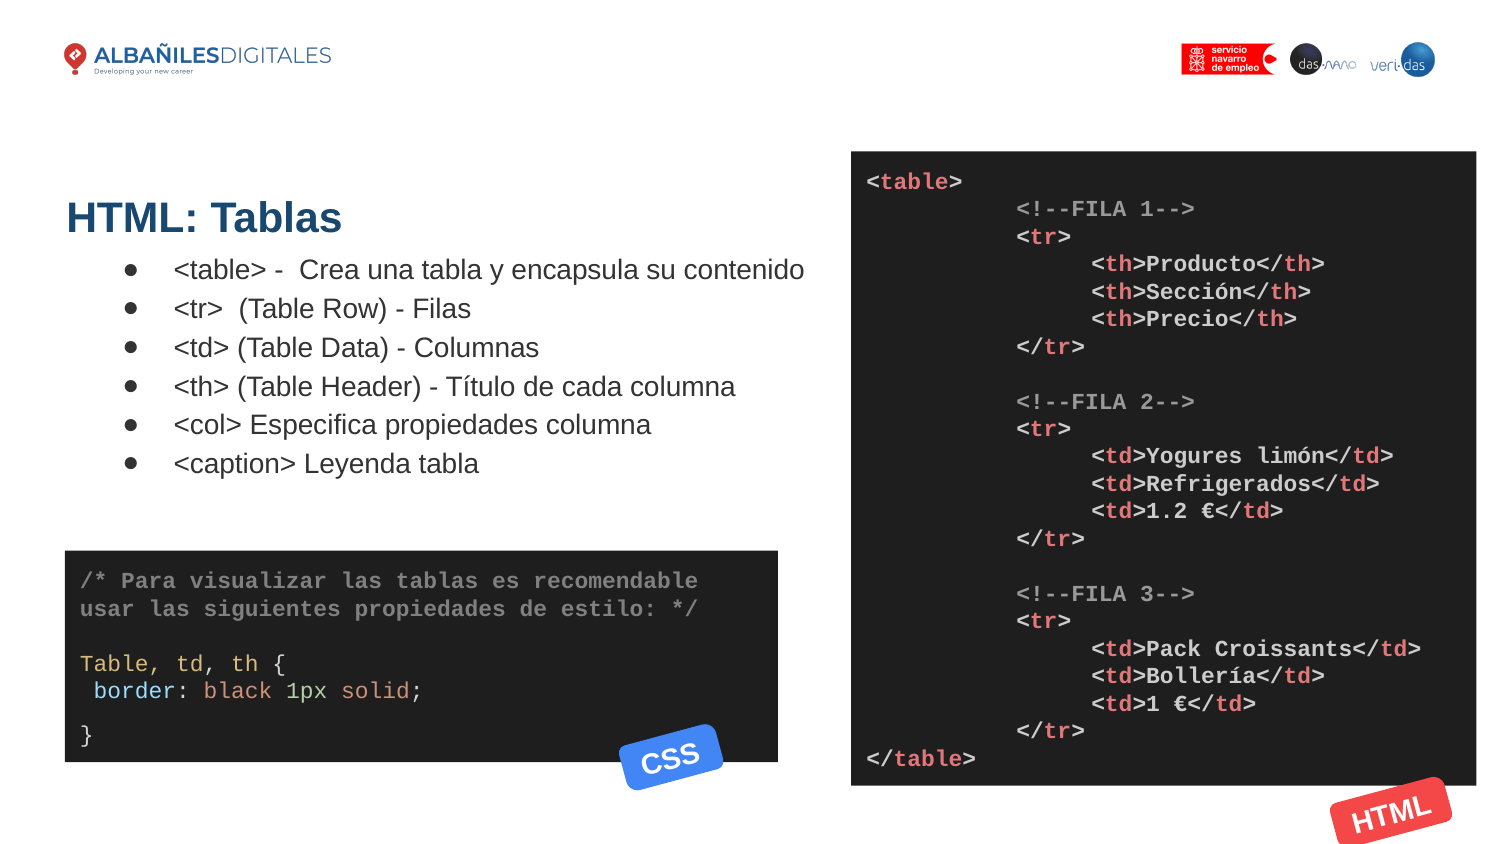

<table>
		<!--FILA 1-->
		<tr>
			<th>Producto</th>
			<th>Sección</th>
			<th>Precio</th>
		</tr>
		<!--FILA 2-->
		<tr>
			<td>Yogures limón</td>
			<td>Refrigerados</td>
			<td>1.2 €</td>
		</tr>
		<!--FILA 3-->
		<tr>
			<td>Pack Croissants</td>
			<td>Bollería</td>
			<td>1 €</td>
		</tr>
</table>
HTML: Tablas
<table> - Crea una tabla y encapsula su contenido
<tr> (Table Row) - Filas
<td> (Table Data) - Columnas
<th> (Table Header) - Título de cada columna
<col> Especifica propiedades columna
<caption> Leyenda tabla
/* Para visualizar las tablas es recomendable usar las siguientes propiedades de estilo: */
Table, td, th {
 border: black 1px solid;
}
CSS
HTML